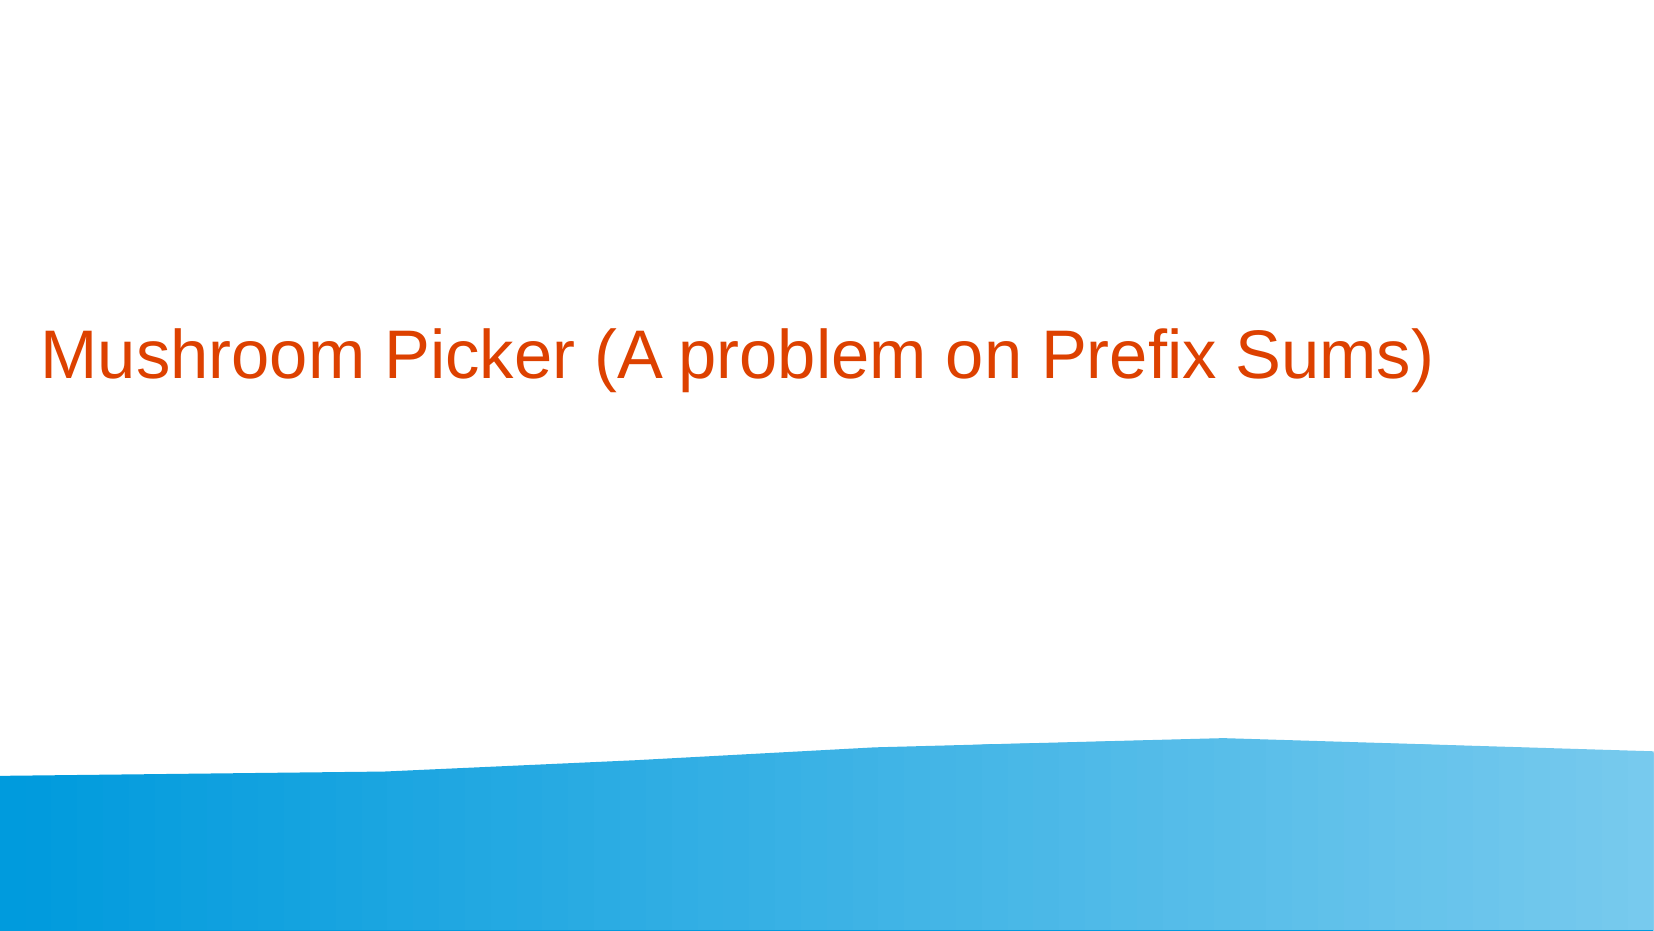

# Mushroom Picker (A problem on Prefix Sums)